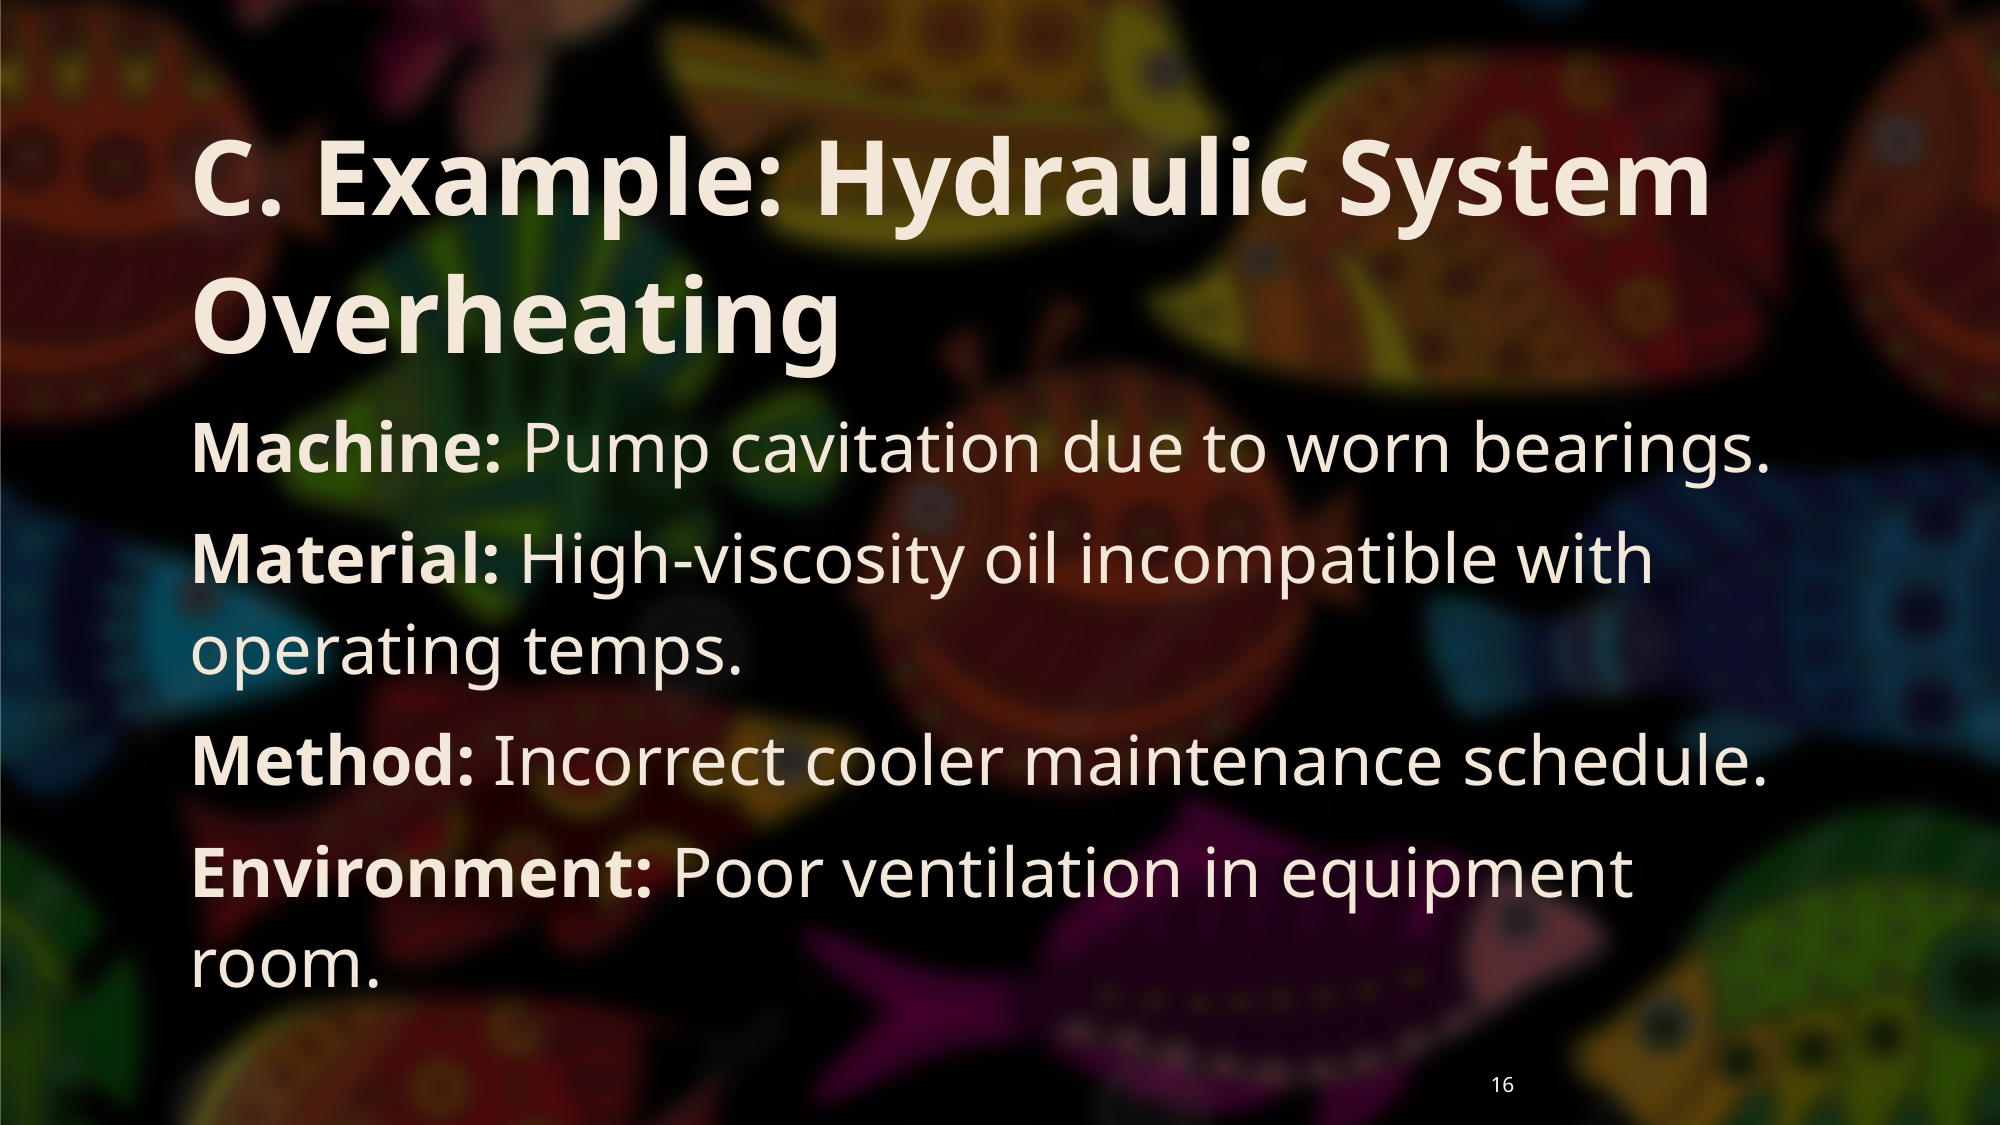

# C. Example: Hydraulic System Overheating
Machine: Pump cavitation due to worn bearings.
Material: High-viscosity oil incompatible with operating temps.
Method: Incorrect cooler maintenance schedule.
Environment: Poor ventilation in equipment room.